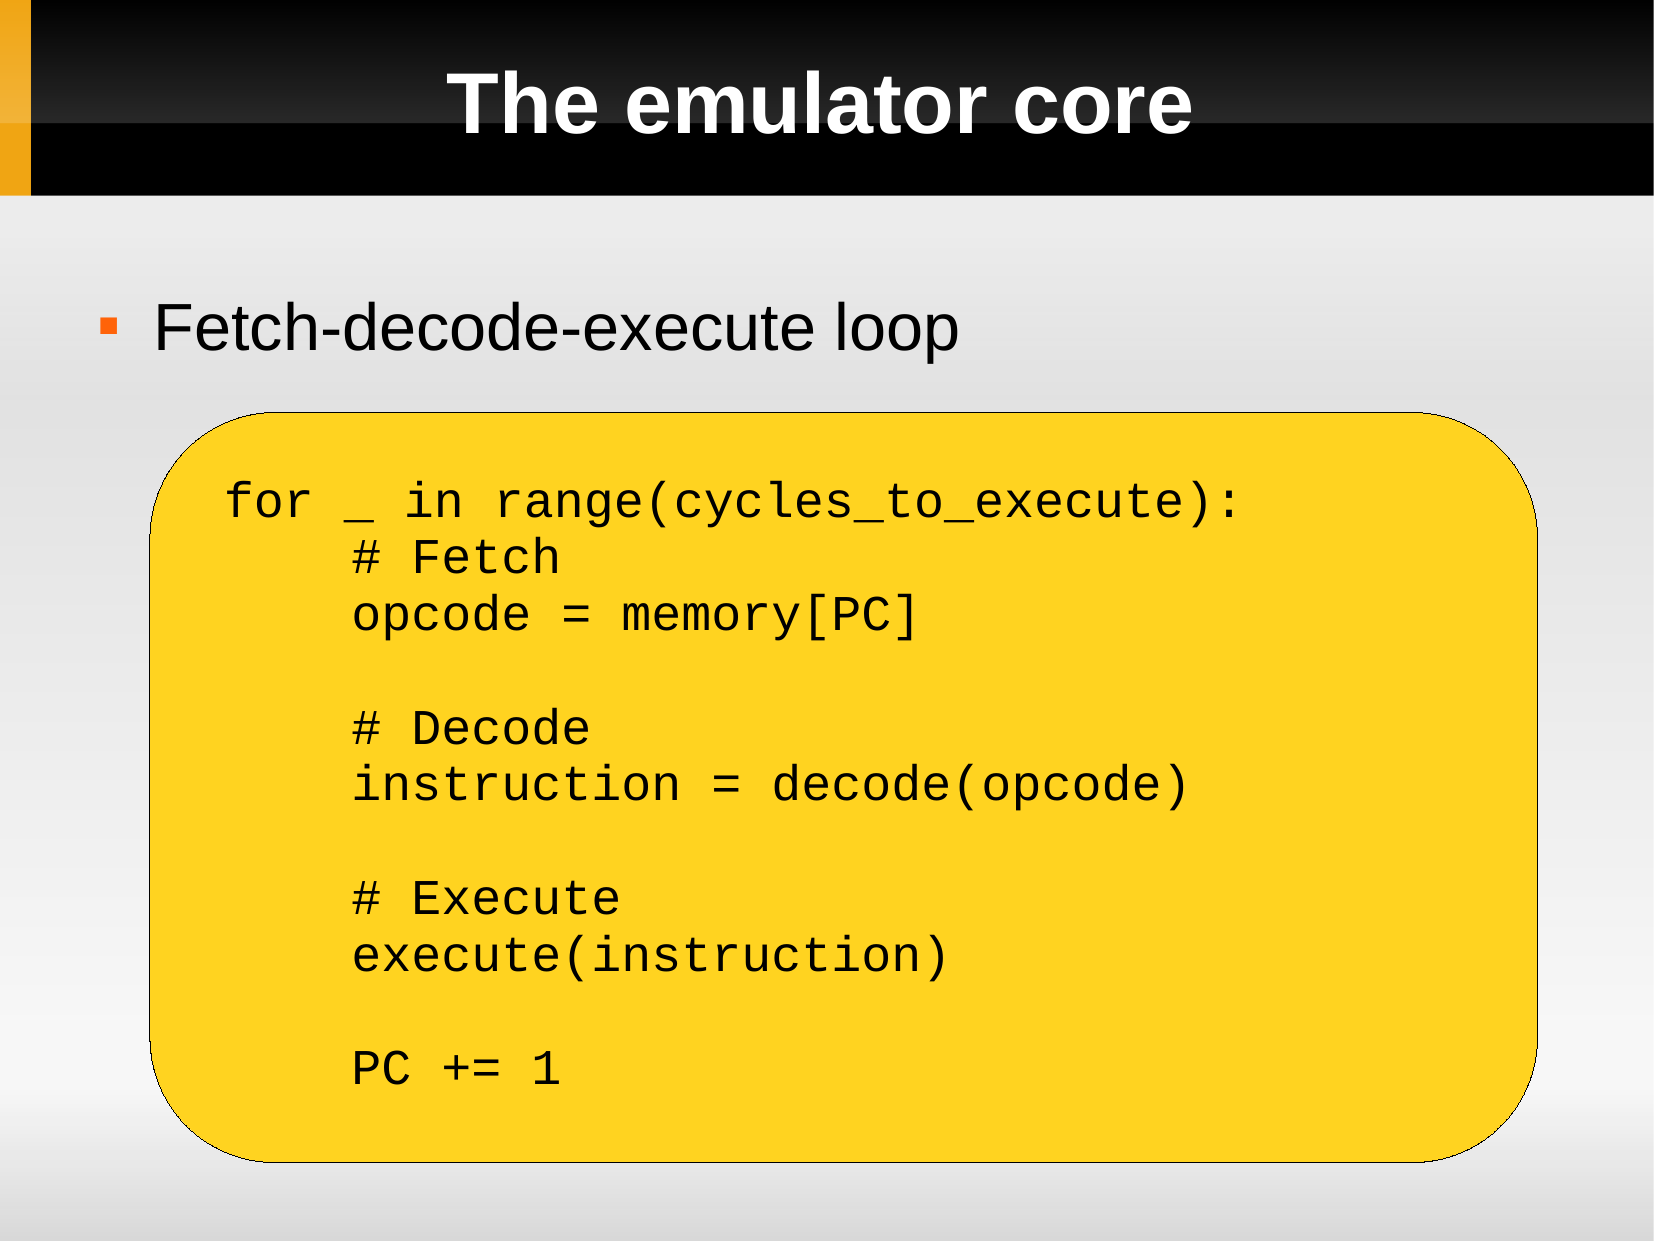

# The emulator core
Fetch-decode-execute loop
 for _ in range(cycles_to_execute):
 # Fetch
 opcode = memory[PC]
 # Decode
 instruction = decode(opcode)
 # Execute
 execute(instruction)
 PC += 1